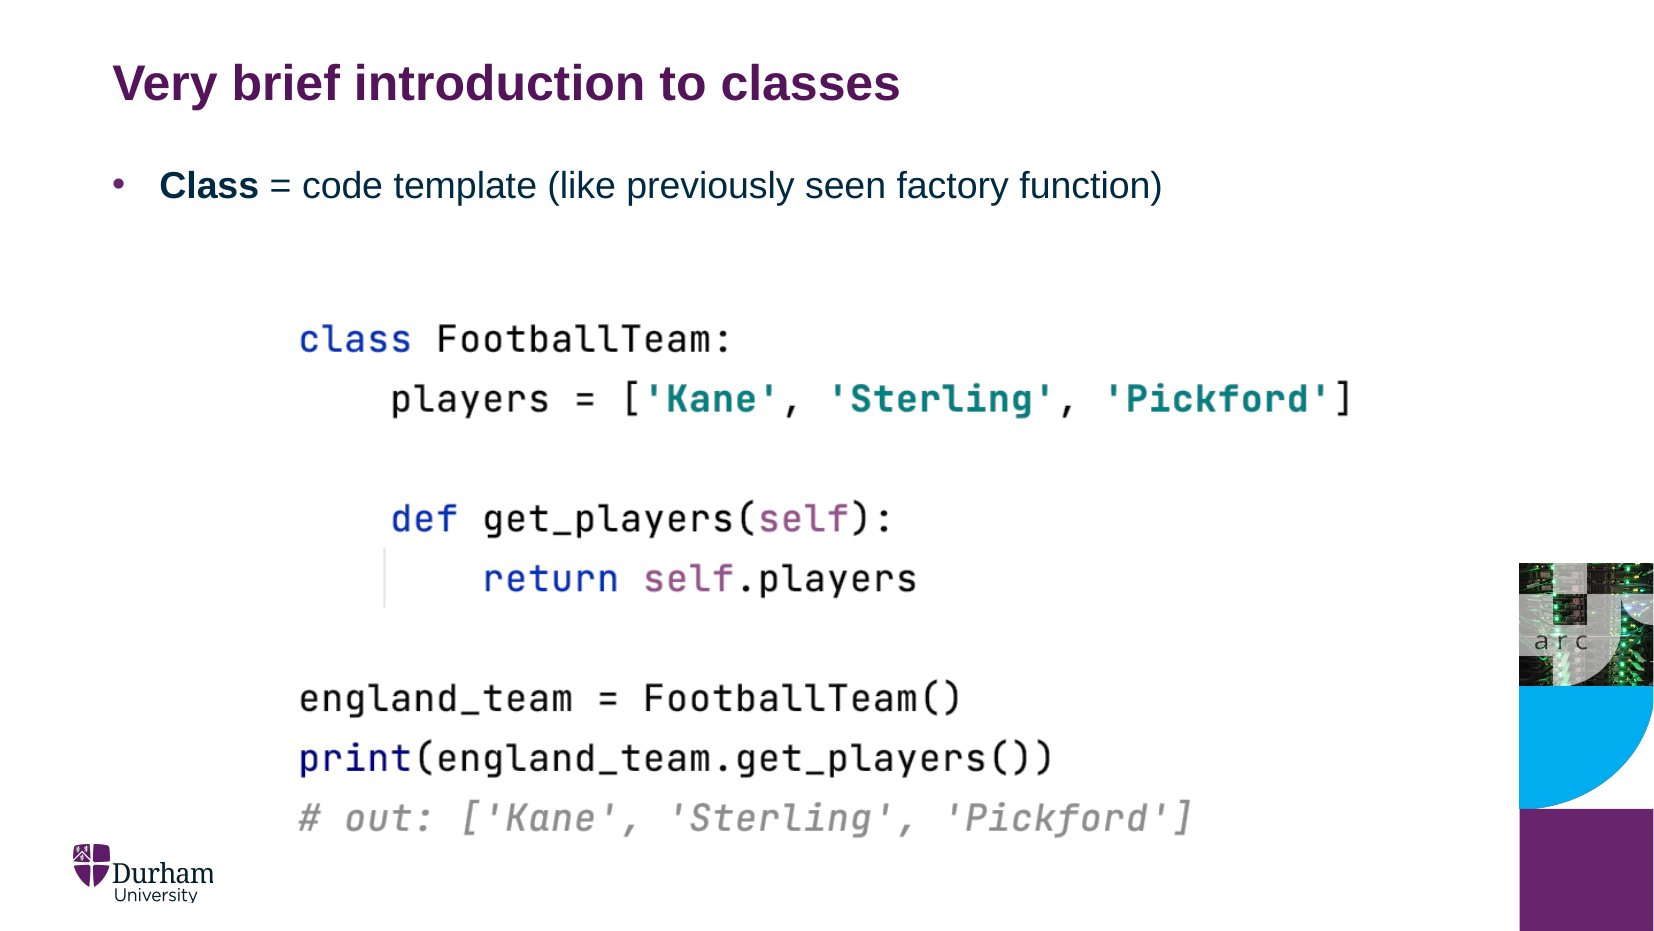

# Very brief introduction to classes
Class = code template (like previously seen factory function)